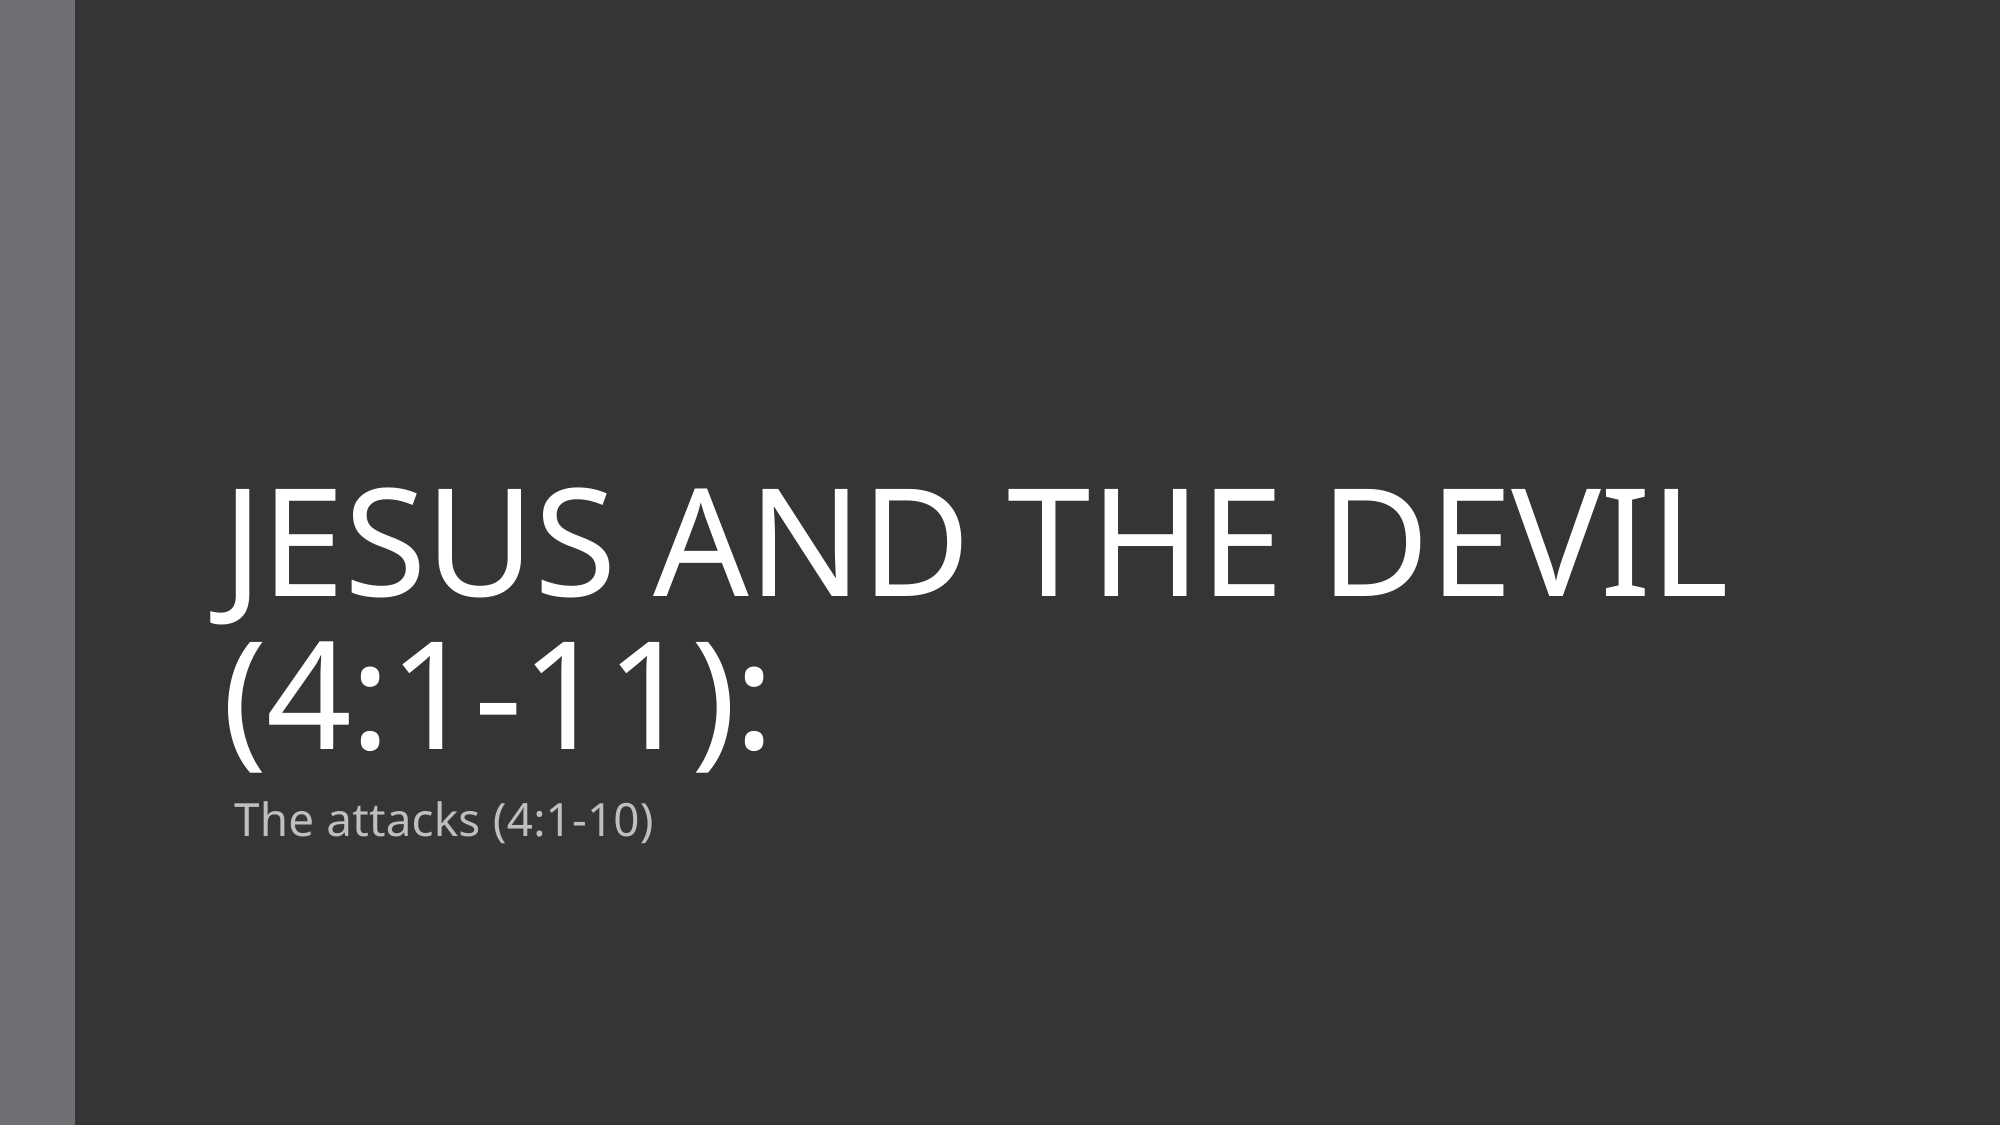

# JESUS AND THE DEVIL (4:1-11):
 The attacks (4:1-10)